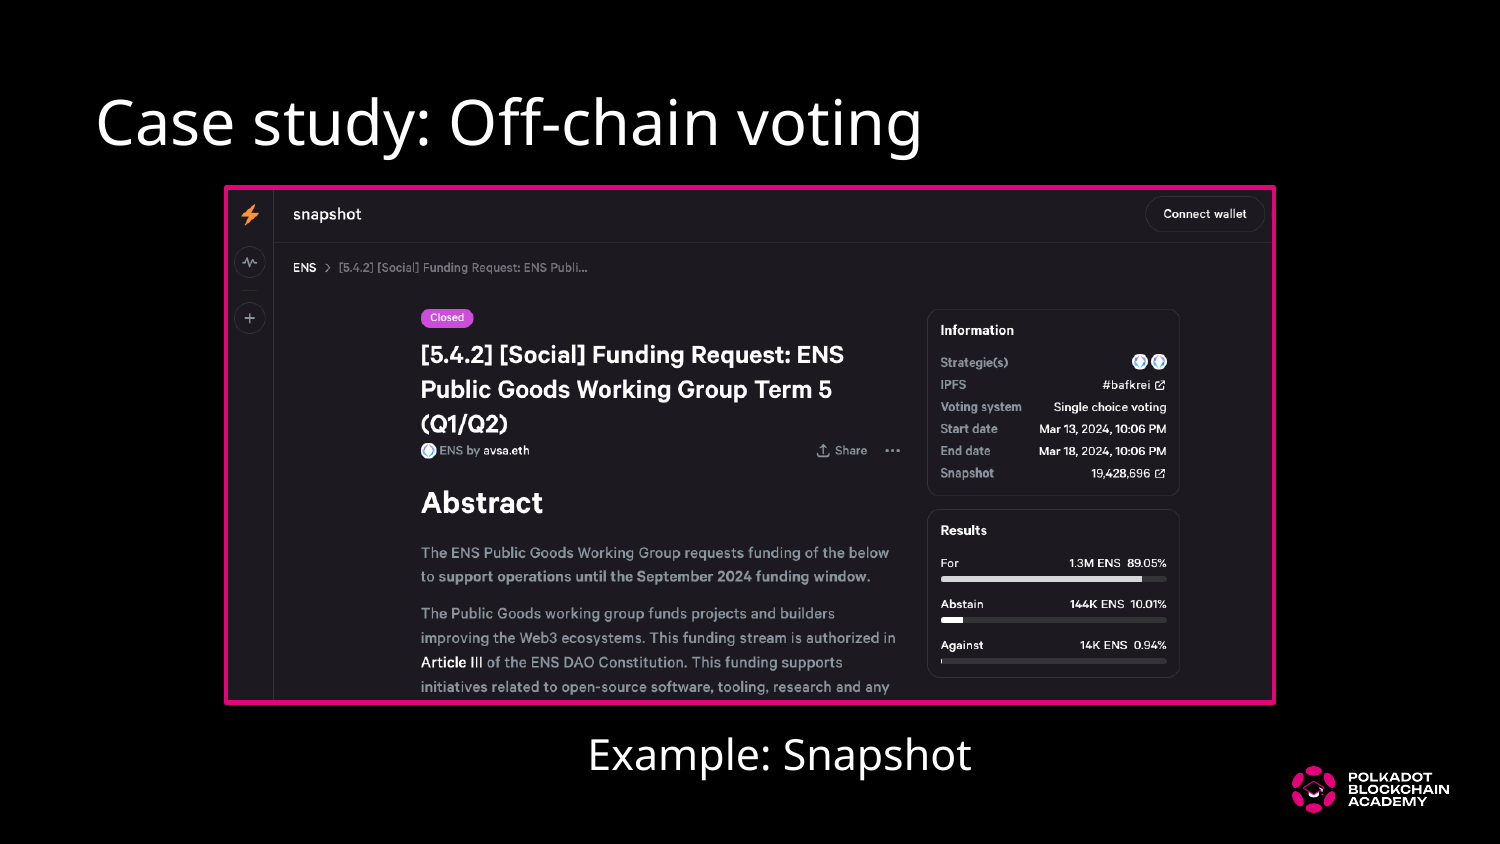

# Case study: Off-chain voting
Example: Snapshot